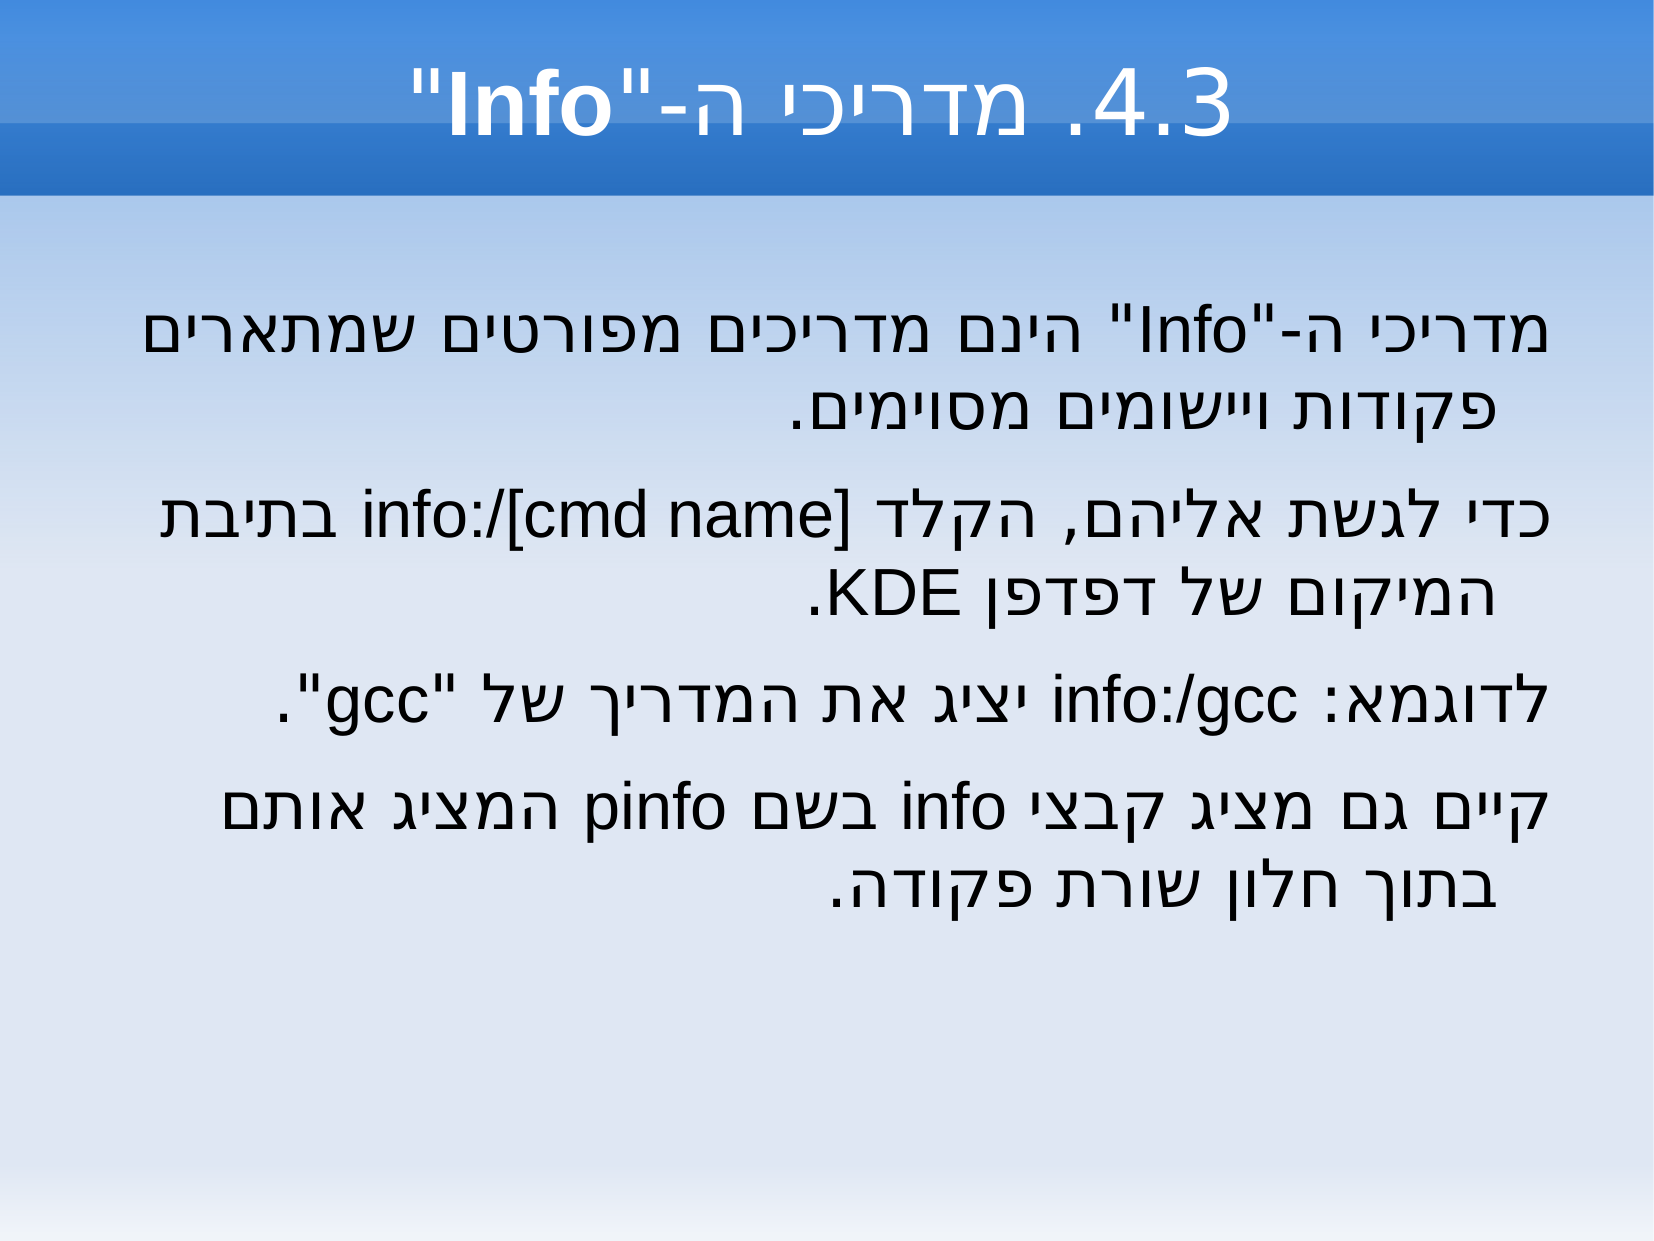

# 4.3. מדריכי ה-"Info"
מדריכי ה-"Info" הינם מדריכים מפורטים שמתארים פקודות ויישומים מסוימים.
כדי לגשת אליהם, הקלד info:/[cmd name] בתיבת המיקום של דפדפן KDE.
לדוגמא: info:/gcc יציג את המדריך של "gcc".
קיים גם מציג קבצי info בשם pinfo המציג אותם בתוך חלון שורת פקודה.